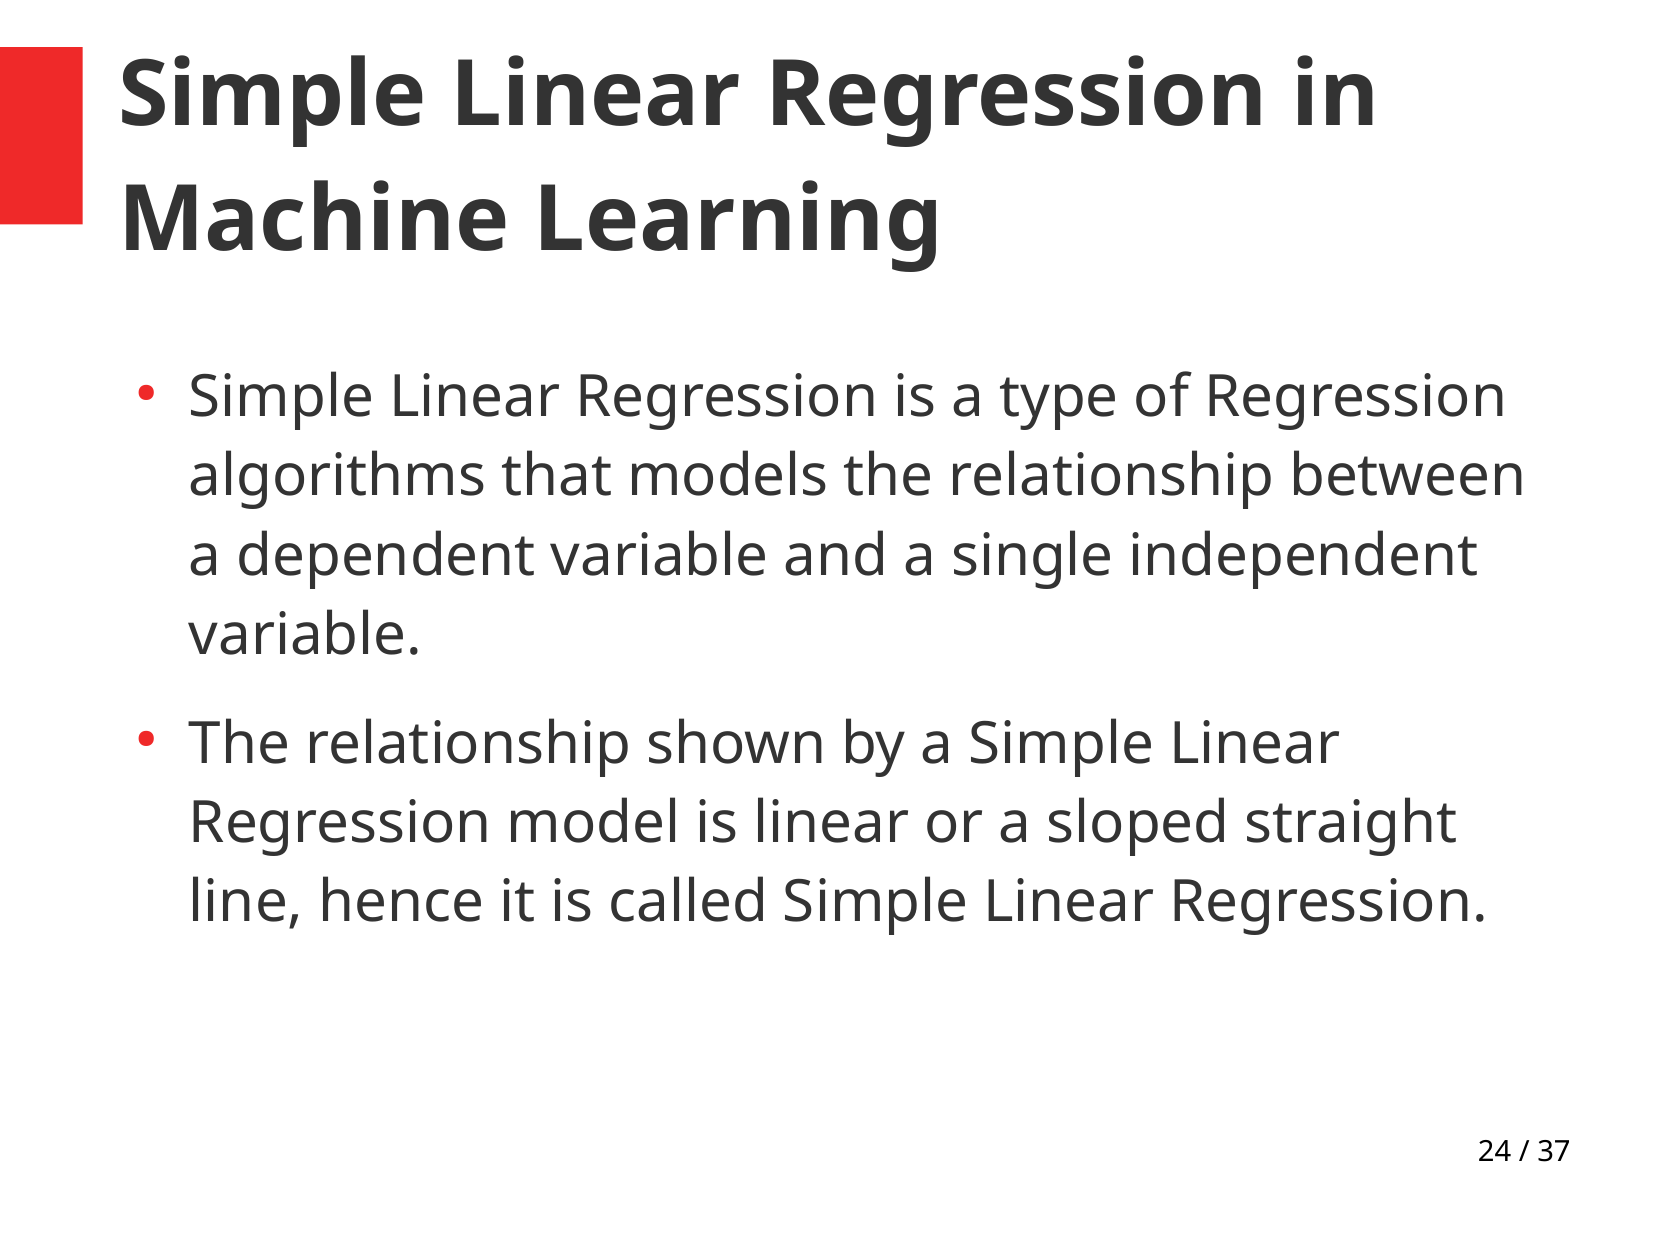

# Simple Linear Regression in Machine Learning
Simple Linear Regression is a type of Regression algorithms that models the relationship between a dependent variable and a single independent variable.
The relationship shown by a Simple Linear Regression model is linear or a sloped straight line, hence it is called Simple Linear Regression.
24